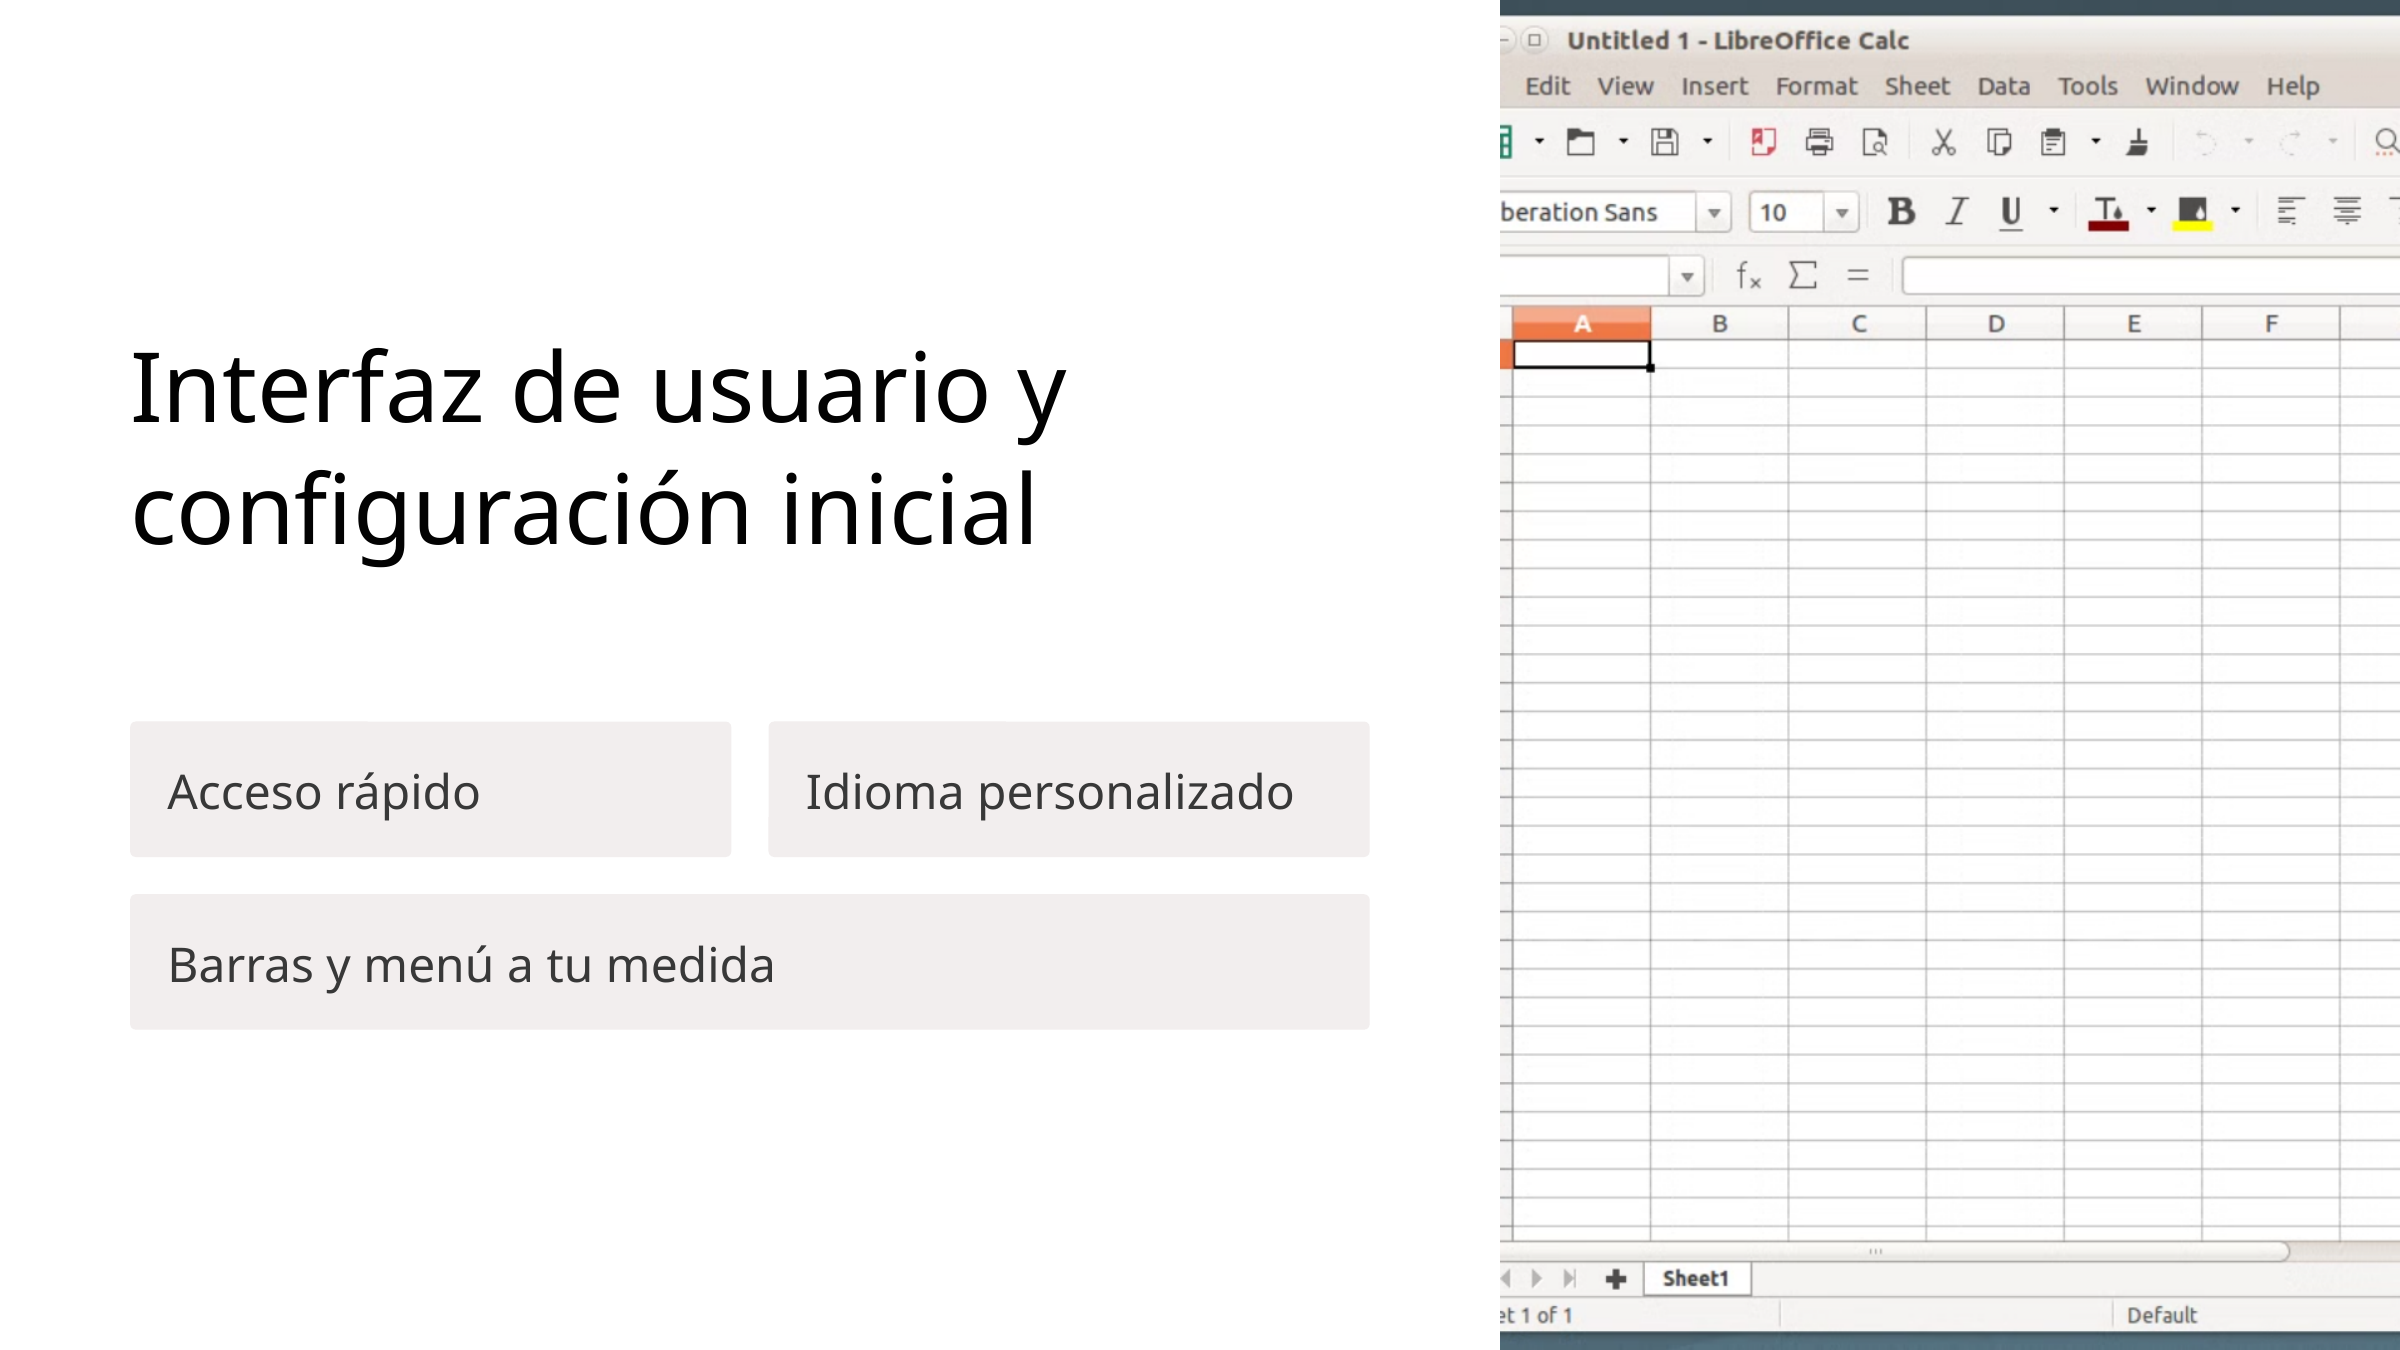

Interfaz de usuario y configuración inicial
Acceso rápido
Idioma personalizado
Barras y menú a tu medida